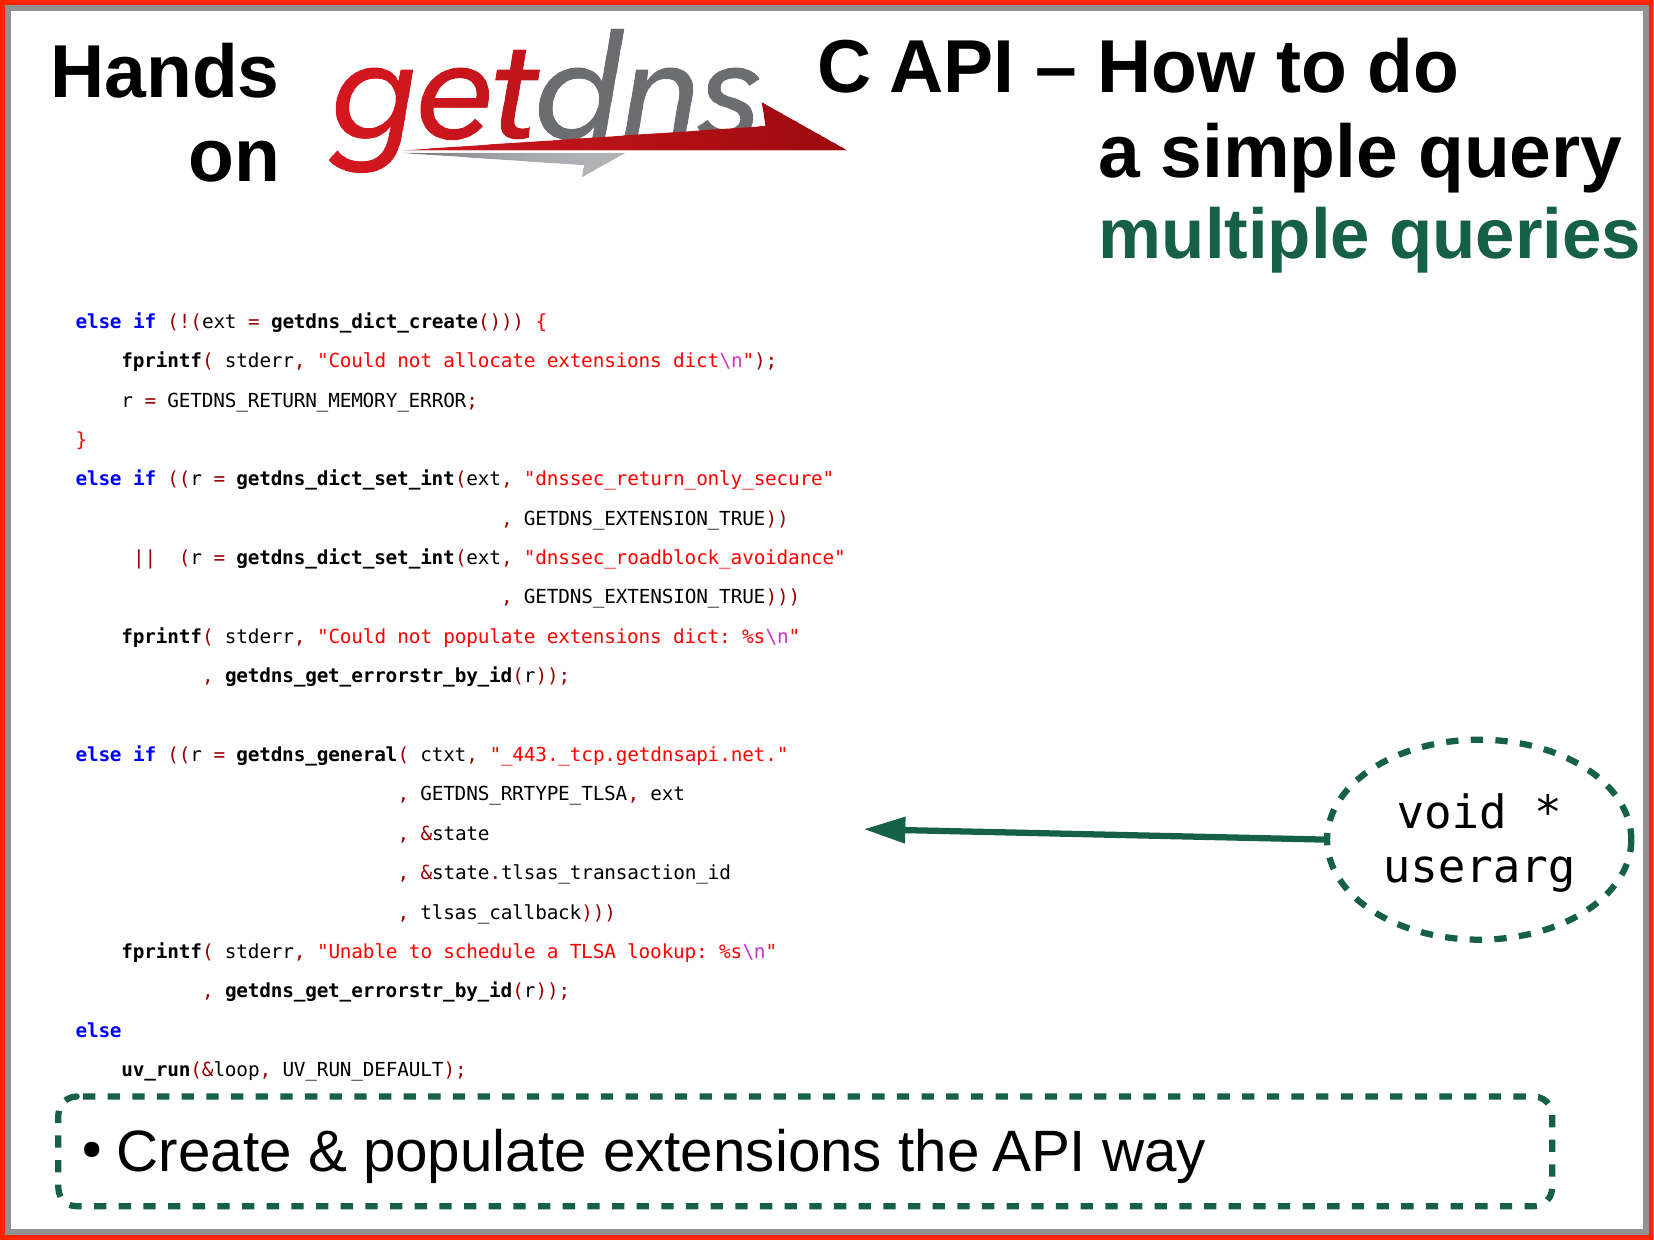

Hands on
C API – How to do
	 a simple query
multiple queries
# else if (!(ext = getdns_dict_create())) {
 fprintf( stderr, "Could not allocate extensions dict\n");
 r = GETDNS_RETURN_MEMORY_ERROR;
 }
 else if ((r = getdns_dict_set_int(ext, "dnssec_return_only_secure"
 , GETDNS_EXTENSION_TRUE))
 || (r = getdns_dict_set_int(ext, "dnssec_roadblock_avoidance"
 , GETDNS_EXTENSION_TRUE)))
 fprintf( stderr, "Could not populate extensions dict: %s\n"
 , getdns_get_errorstr_by_id(r));
 else if ((r = getdns_general( ctxt, "_443._tcp.getdnsapi.net."
 , GETDNS_RRTYPE_TLSA, ext
 , &state
 , &state.tlsas_transaction_id
 , tlsas_callback)))
 fprintf( stderr, "Unable to schedule a TLSA lookup: %s\n"
 , getdns_get_errorstr_by_id(r));
 else
 uv_run(&loop, UV_RUN_DEFAULT);
void *
userarg
Create & populate extensions the API way